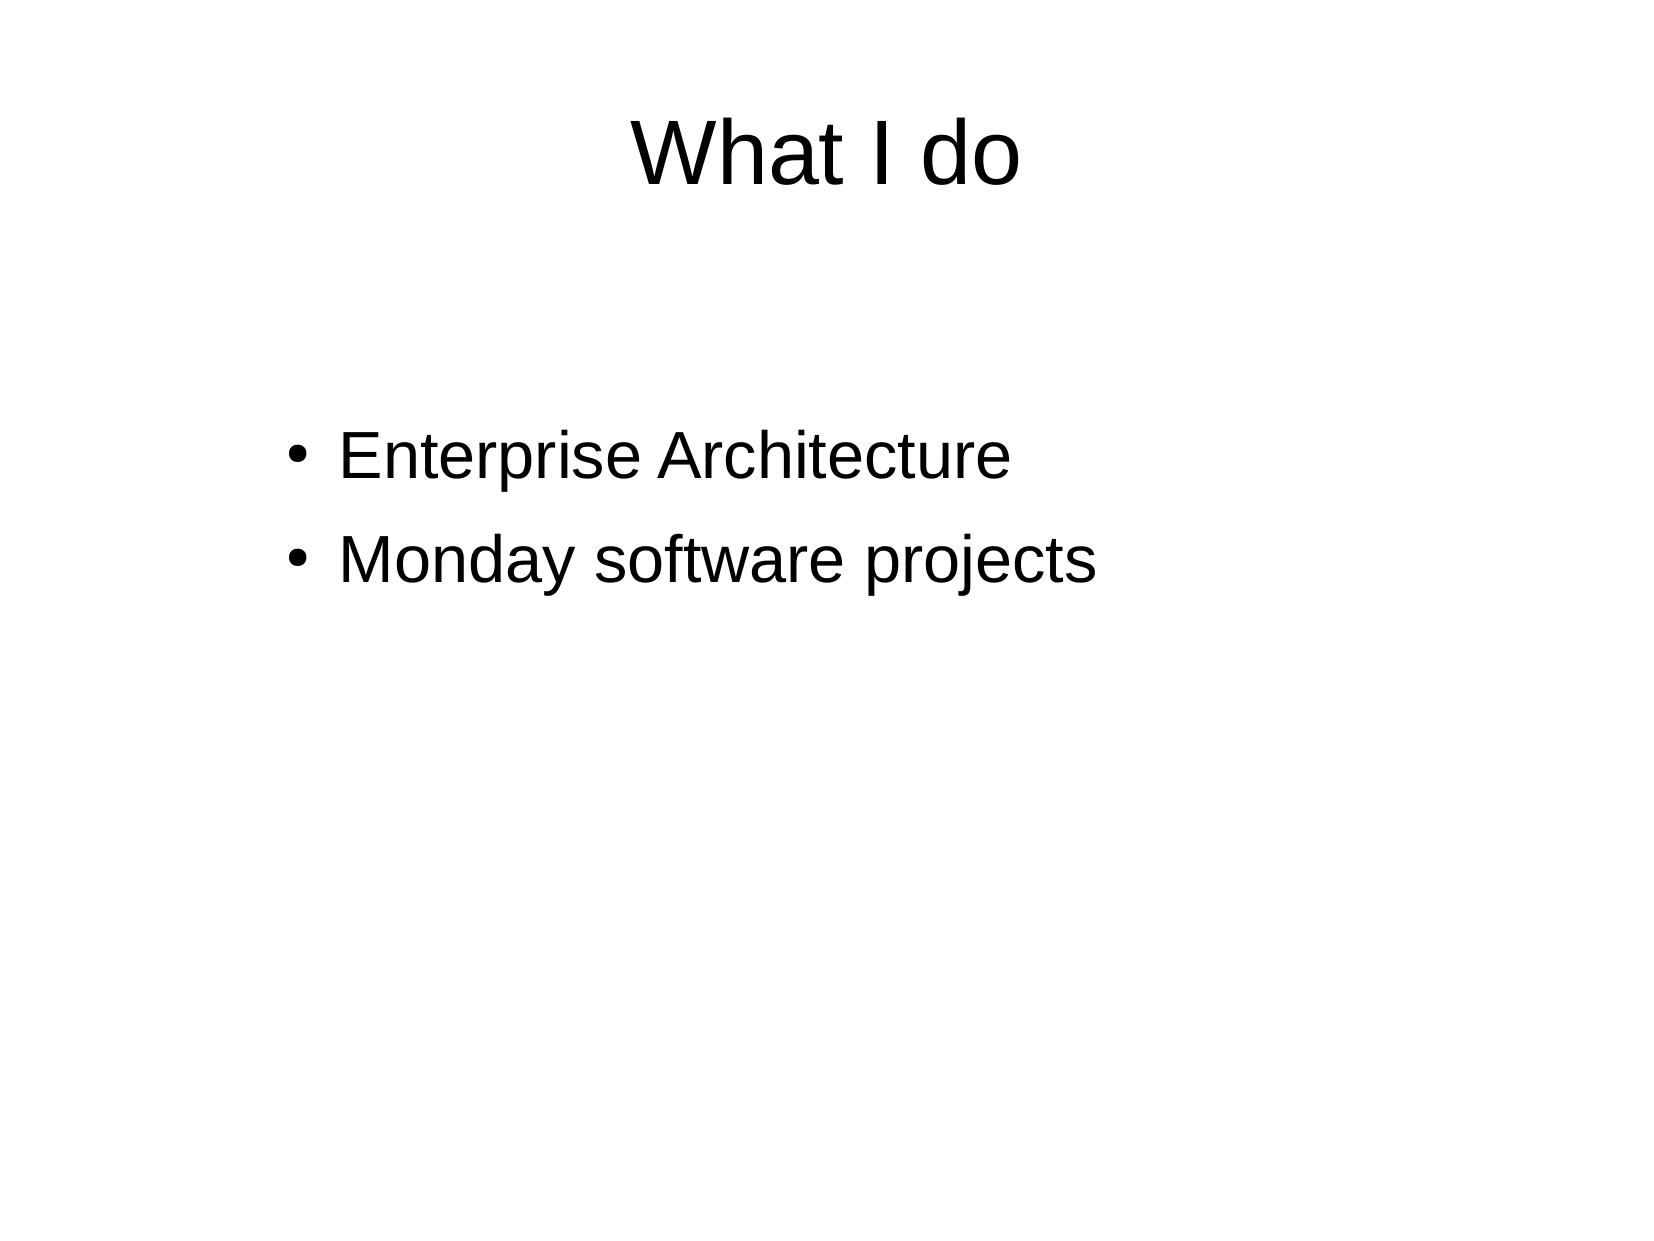

# What I do
Enterprise Architecture
Monday software projects